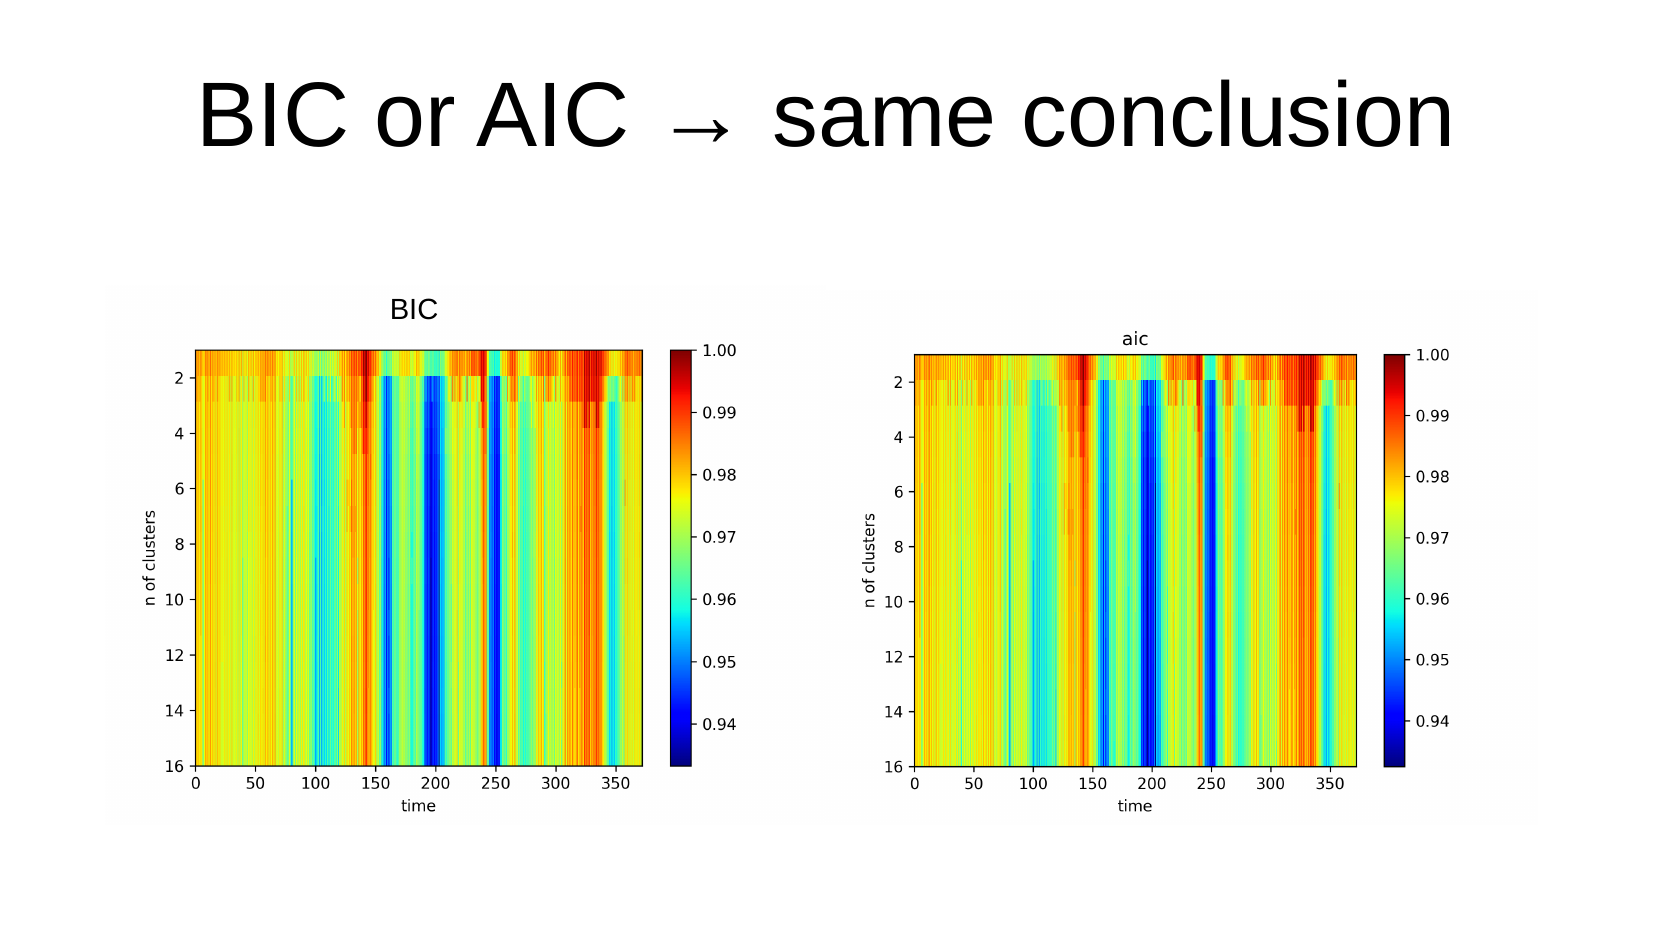

# BIC or AIC → same conclusion
BIC